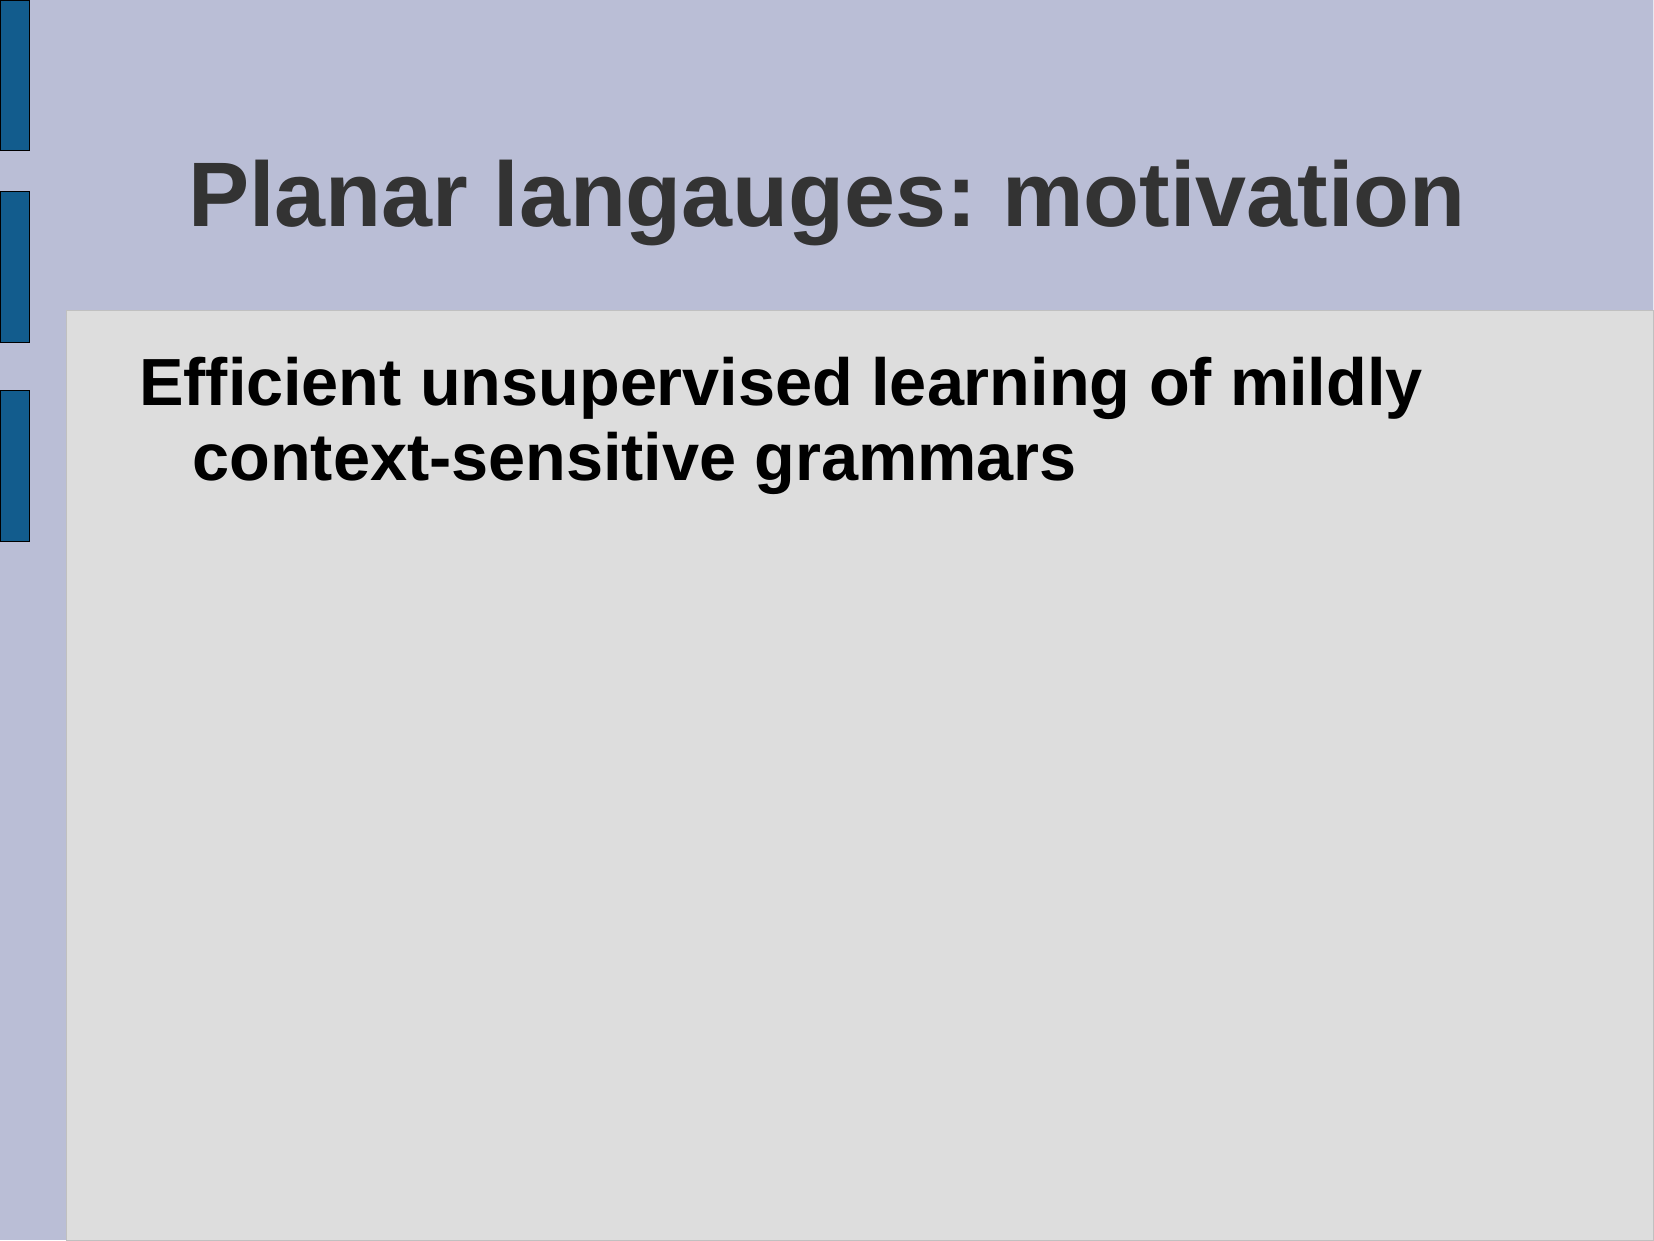

# Planar langauges: motivation
Efficient unsupervised learning of mildly context-sensitive grammars